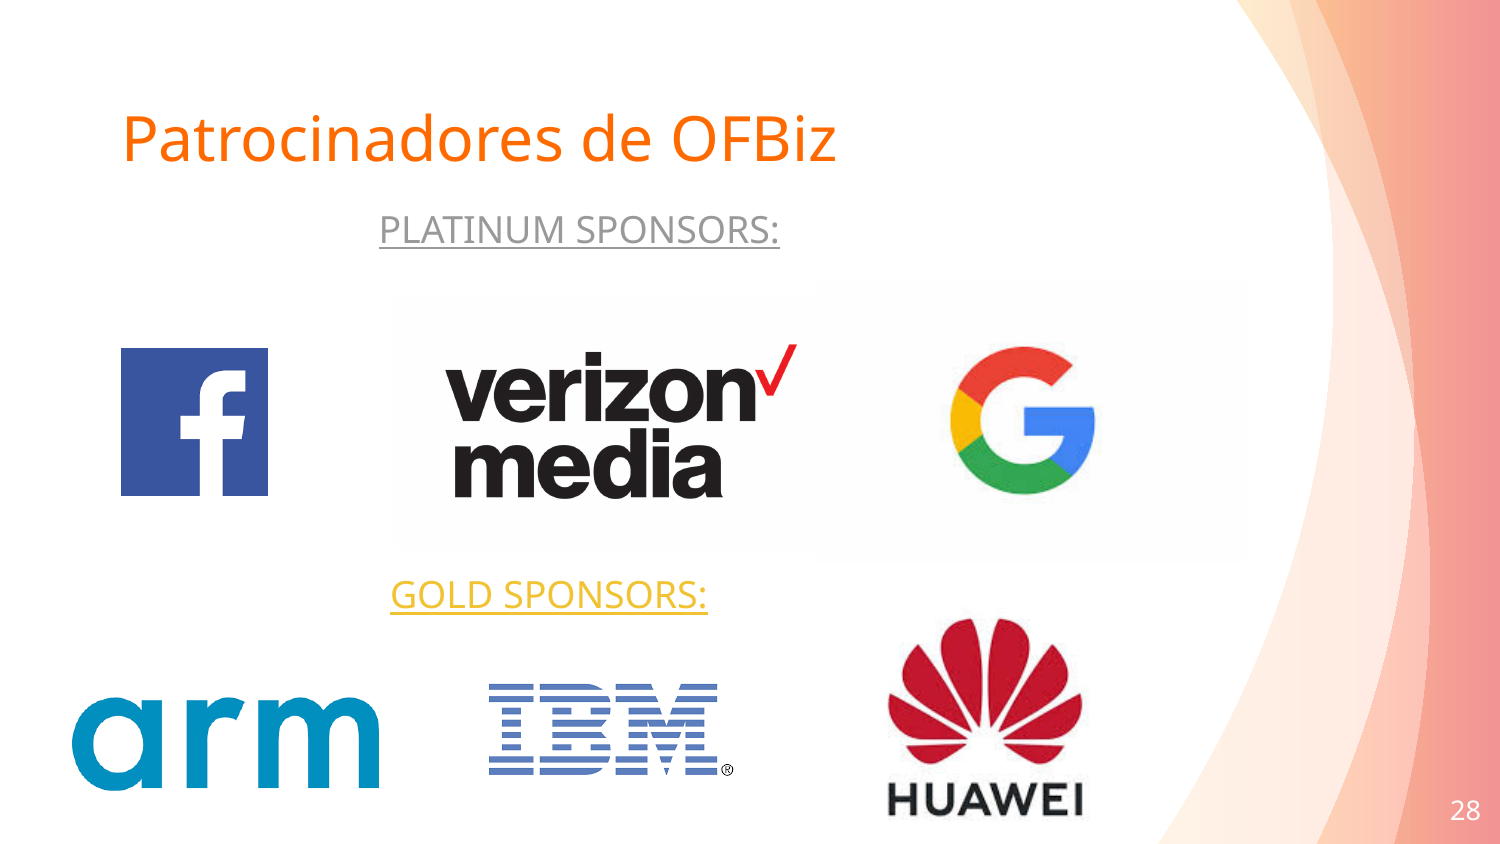

# Patrocinadores de OFBiz
PLATINUM SPONSORS:
GOLD SPONSORS: